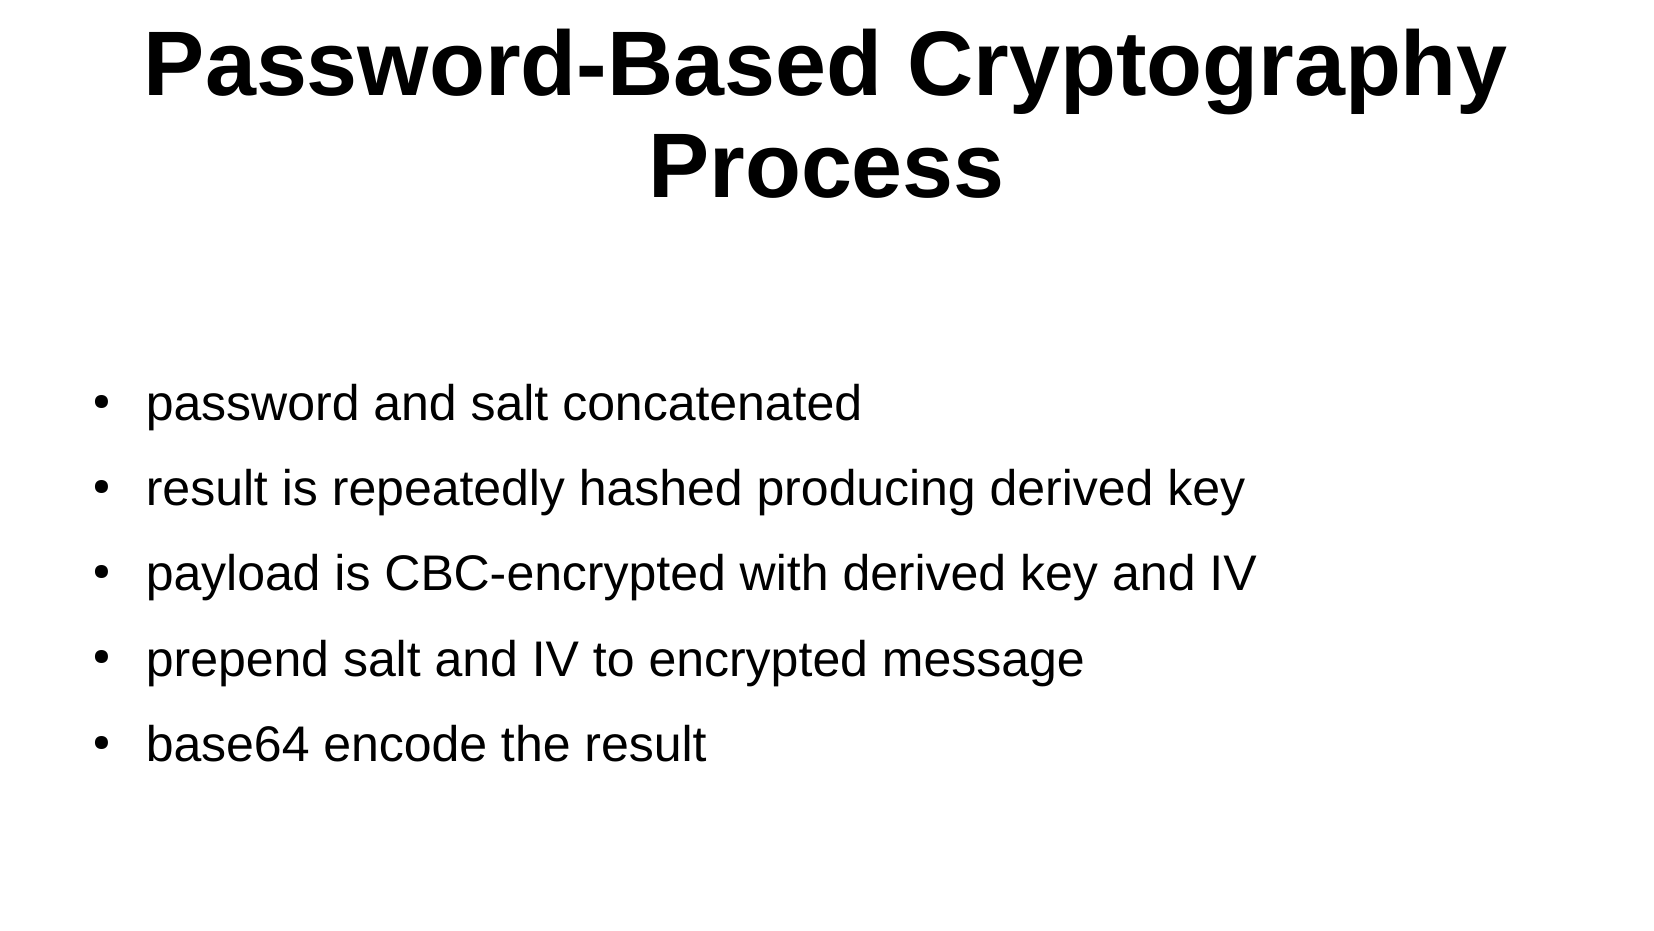

# Password-Based Cryptography Process
password and salt concatenated
result is repeatedly hashed producing derived key
payload is CBC-encrypted with derived key and IV
prepend salt and IV to encrypted message
base64 encode the result